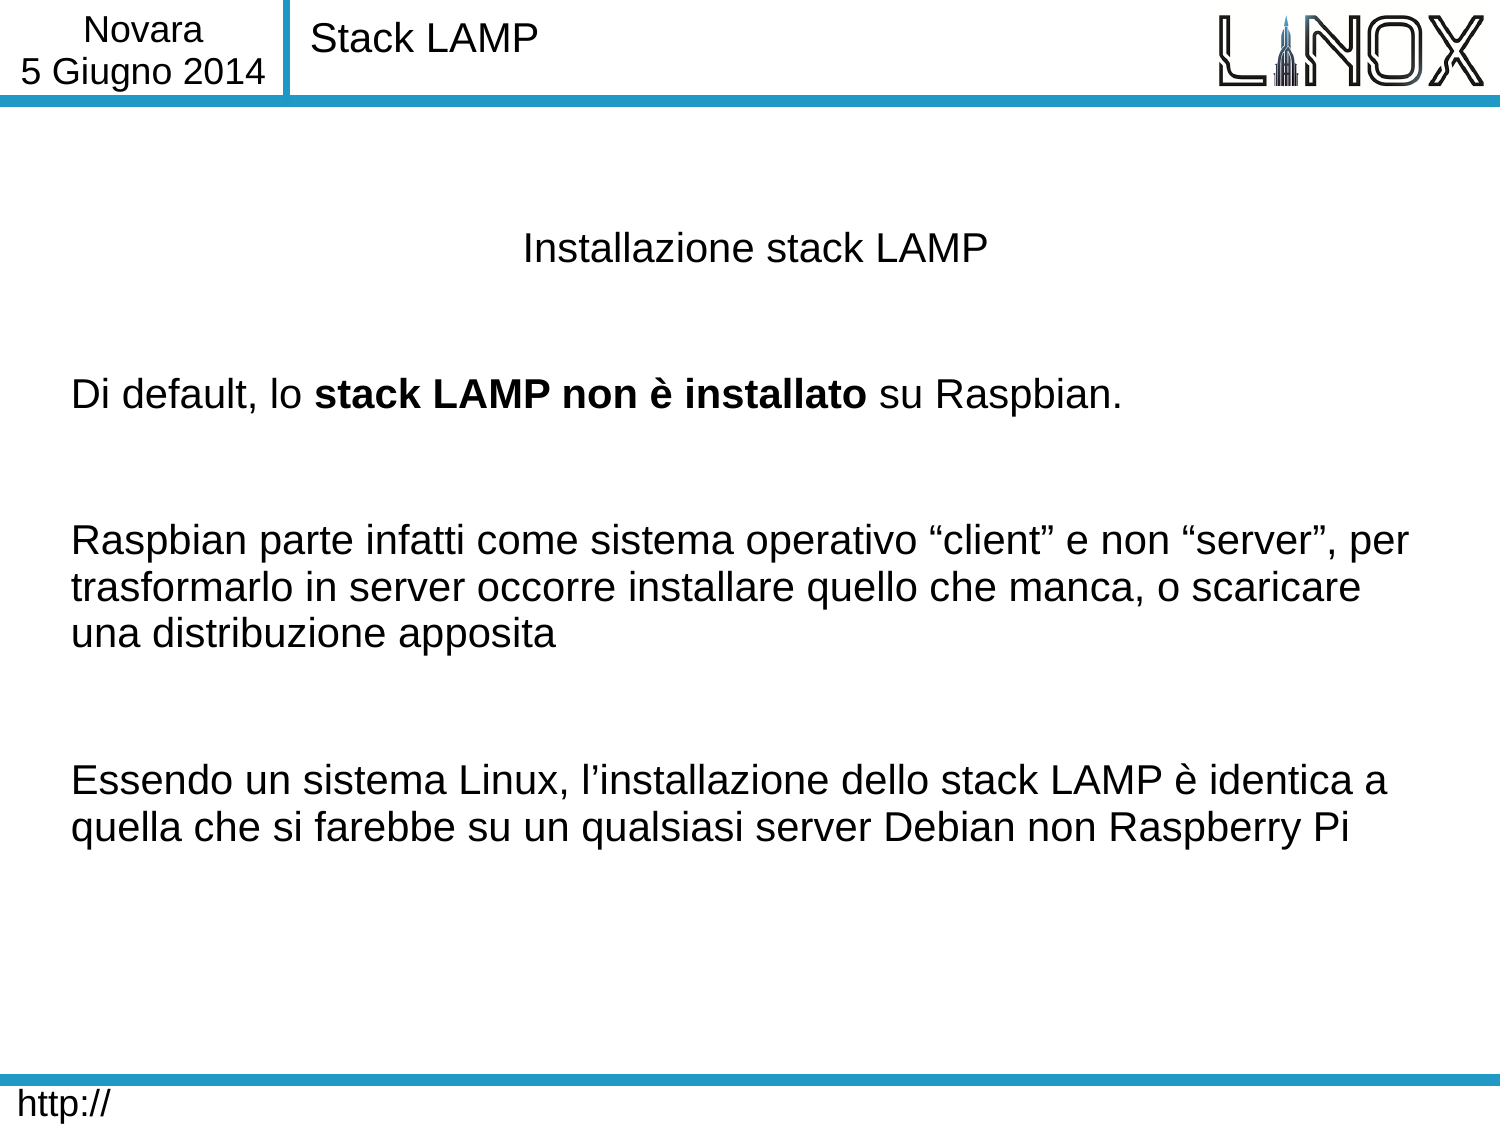

# Stack LAMP
Installazione stack LAMP
Di default, lo stack LAMP non è installato su Raspbian.
Raspbian parte infatti come sistema operativo “client” e non “server”, per trasformarlo in server occorre installare quello che manca, o scaricare una distribuzione apposita
Essendo un sistema Linux, l’installazione dello stack LAMP è identica a quella che si farebbe su un qualsiasi server Debian non Raspberry Pi